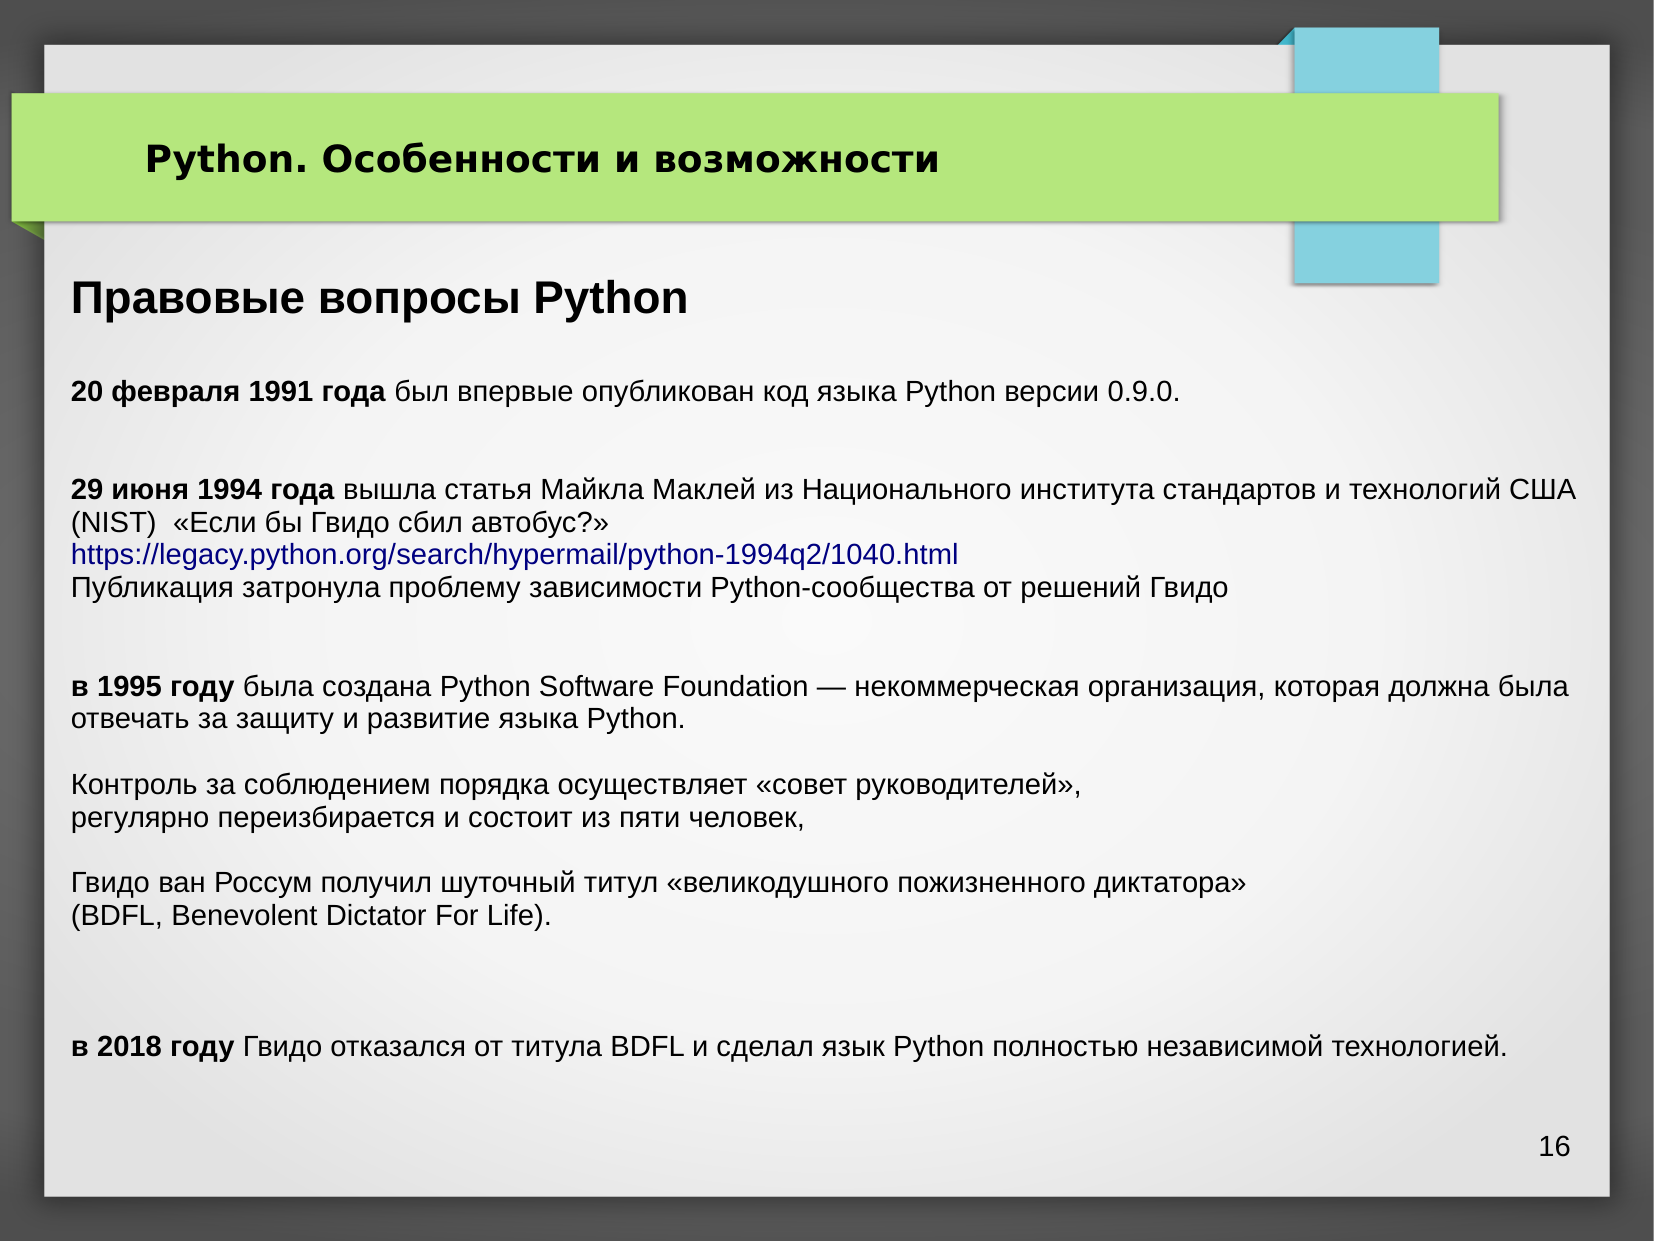

Python. Особенности и возможности
Правовые вопросы Python
20 февраля 1991 года был впервые опубликован код языка Python версии 0.9.0.
29 июня 1994 года вышла статья Майкла Маклей из Национального института стандартов и технологий США (NIST) «Если бы Гвидо сбил автобус?»
https://legacy.python.org/search/hypermail/python-1994q2/1040.html
Публикация затронула проблему зависимости Python-сообщества от решений Гвидо
в 1995 году была создана Python Software Foundation — некоммерческая организация, которая должна была отвечать за защиту и развитие языка Python.
Контроль за соблюдением порядка осуществляет «совет руководителей»,
регулярно переизбирается и состоит из пяти человек,
Гвидо ван Россум получил шуточный титул «великодушного пожизненного диктатора»
(BDFL, Benevolent Dictator For Life).
в 2018 году Гвидо отказался от титула BDFL и сделал язык Python полностью независимой технологией.
16